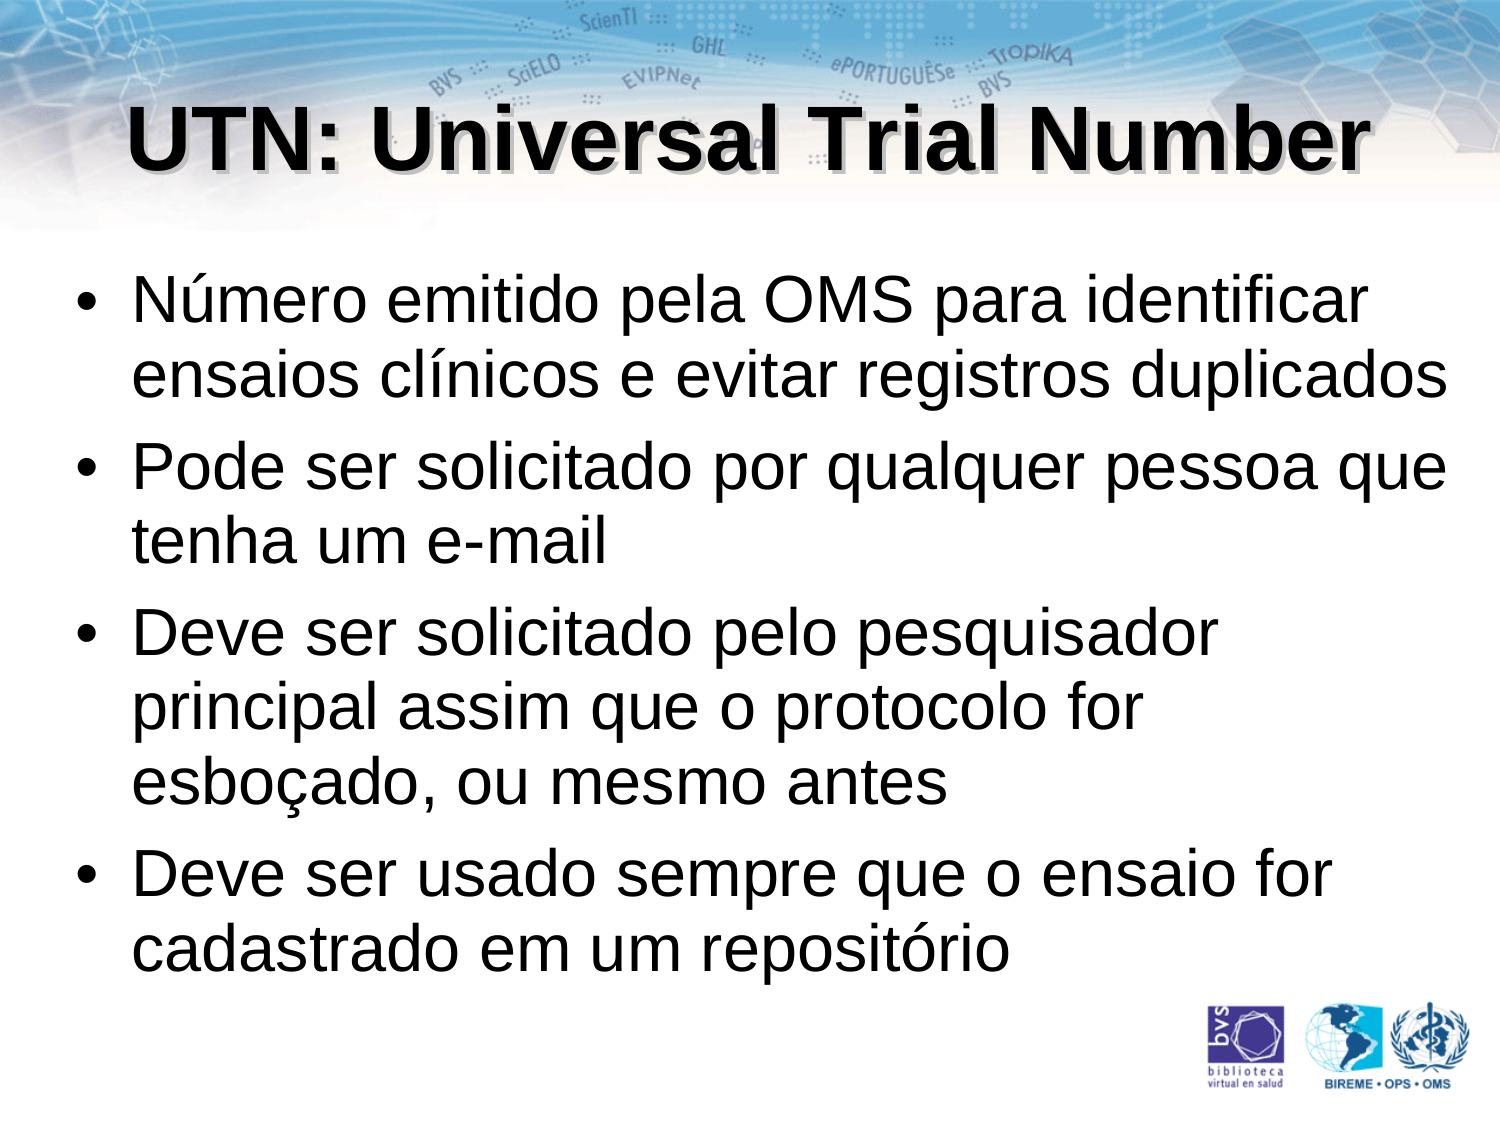

# UTN: Universal Trial Number
Número emitido pela OMS para identificar ensaios clínicos e evitar registros duplicados
Pode ser solicitado por qualquer pessoa que tenha um e-mail
Deve ser solicitado pelo pesquisador principal assim que o protocolo for esboçado, ou mesmo antes
Deve ser usado sempre que o ensaio for cadastrado em um repositório